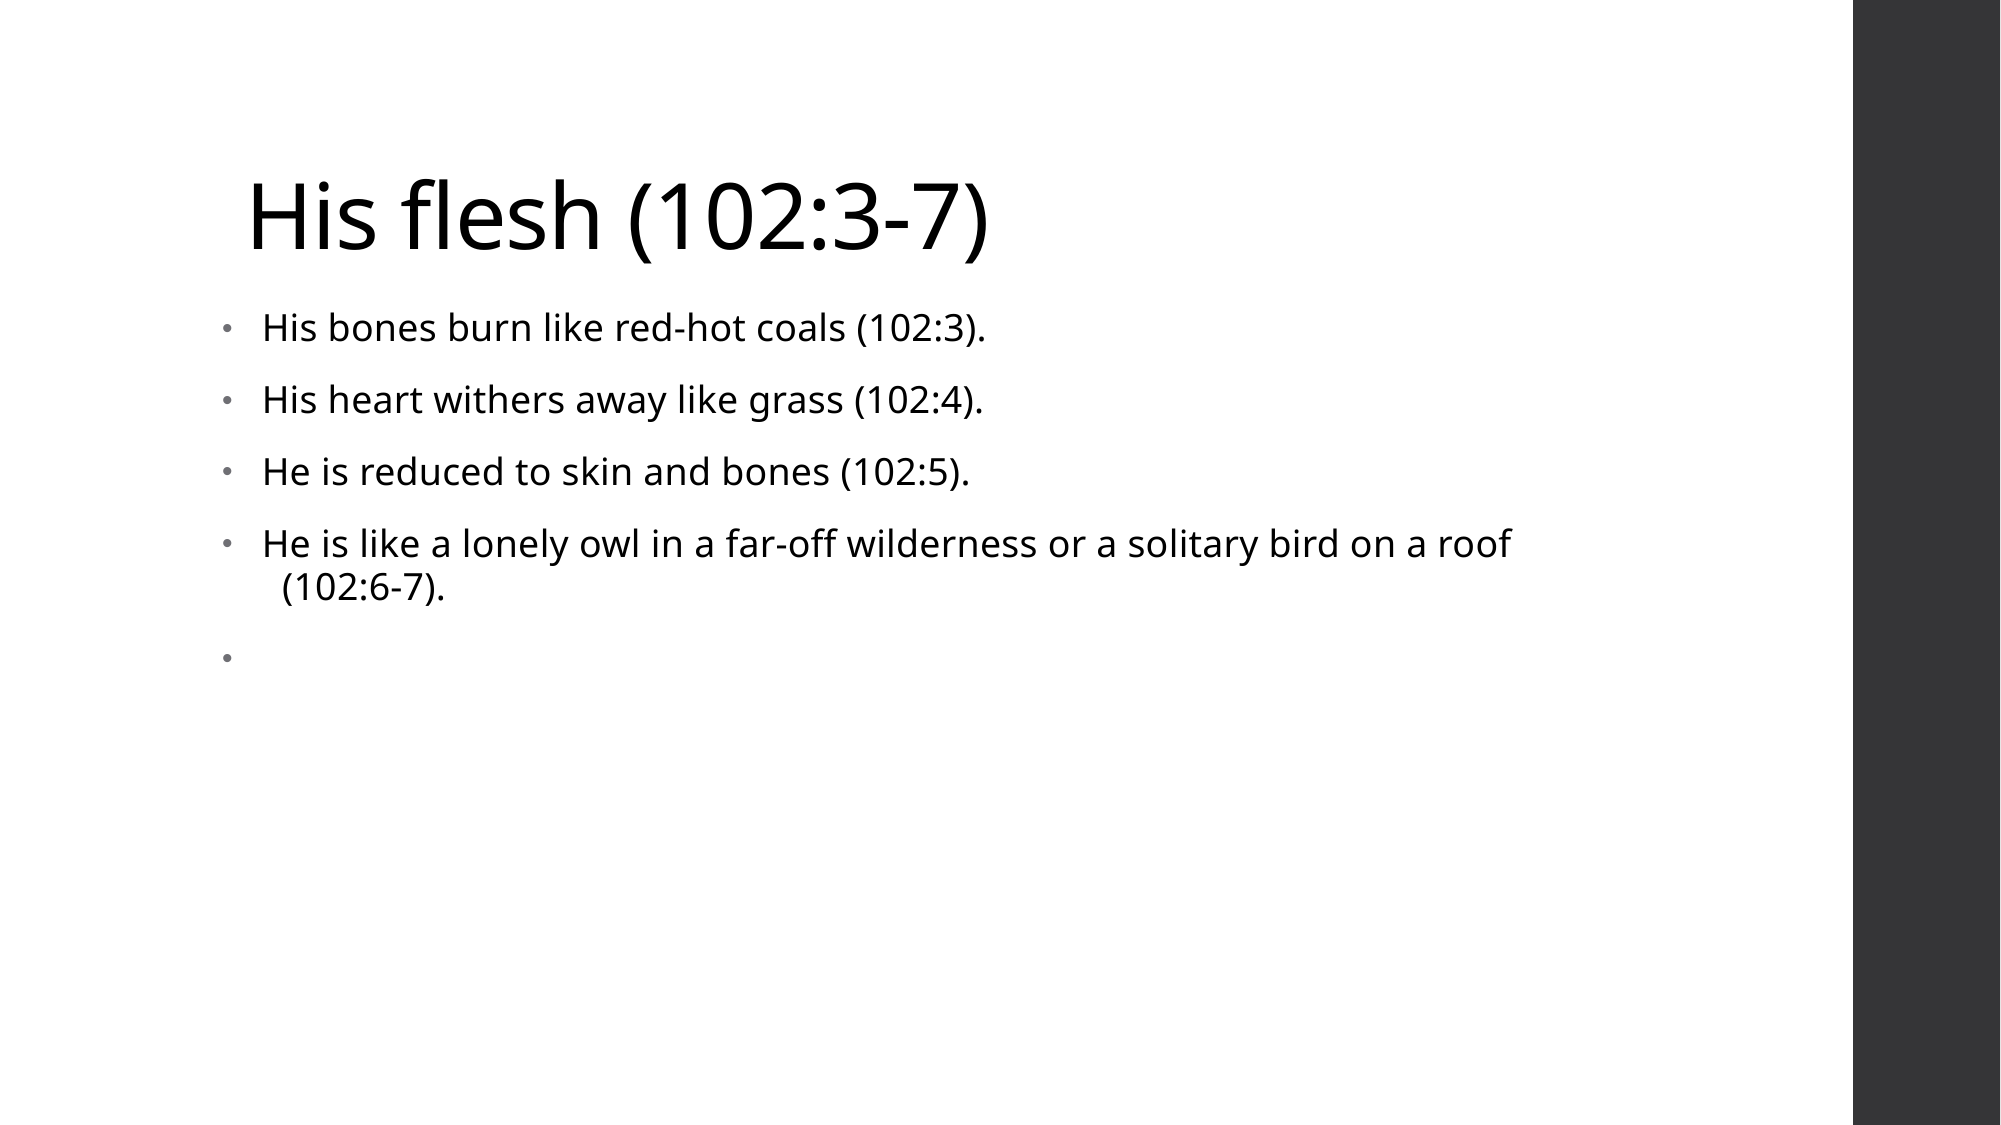

# His flesh (102:3-7)
 His bones burn like red-hot coals (102:3).
 His heart withers away like grass (102:4).
 He is reduced to skin and bones (102:5).
 He is like a lonely owl in a far-off wilderness or a solitary bird on a roof (102:6-7).